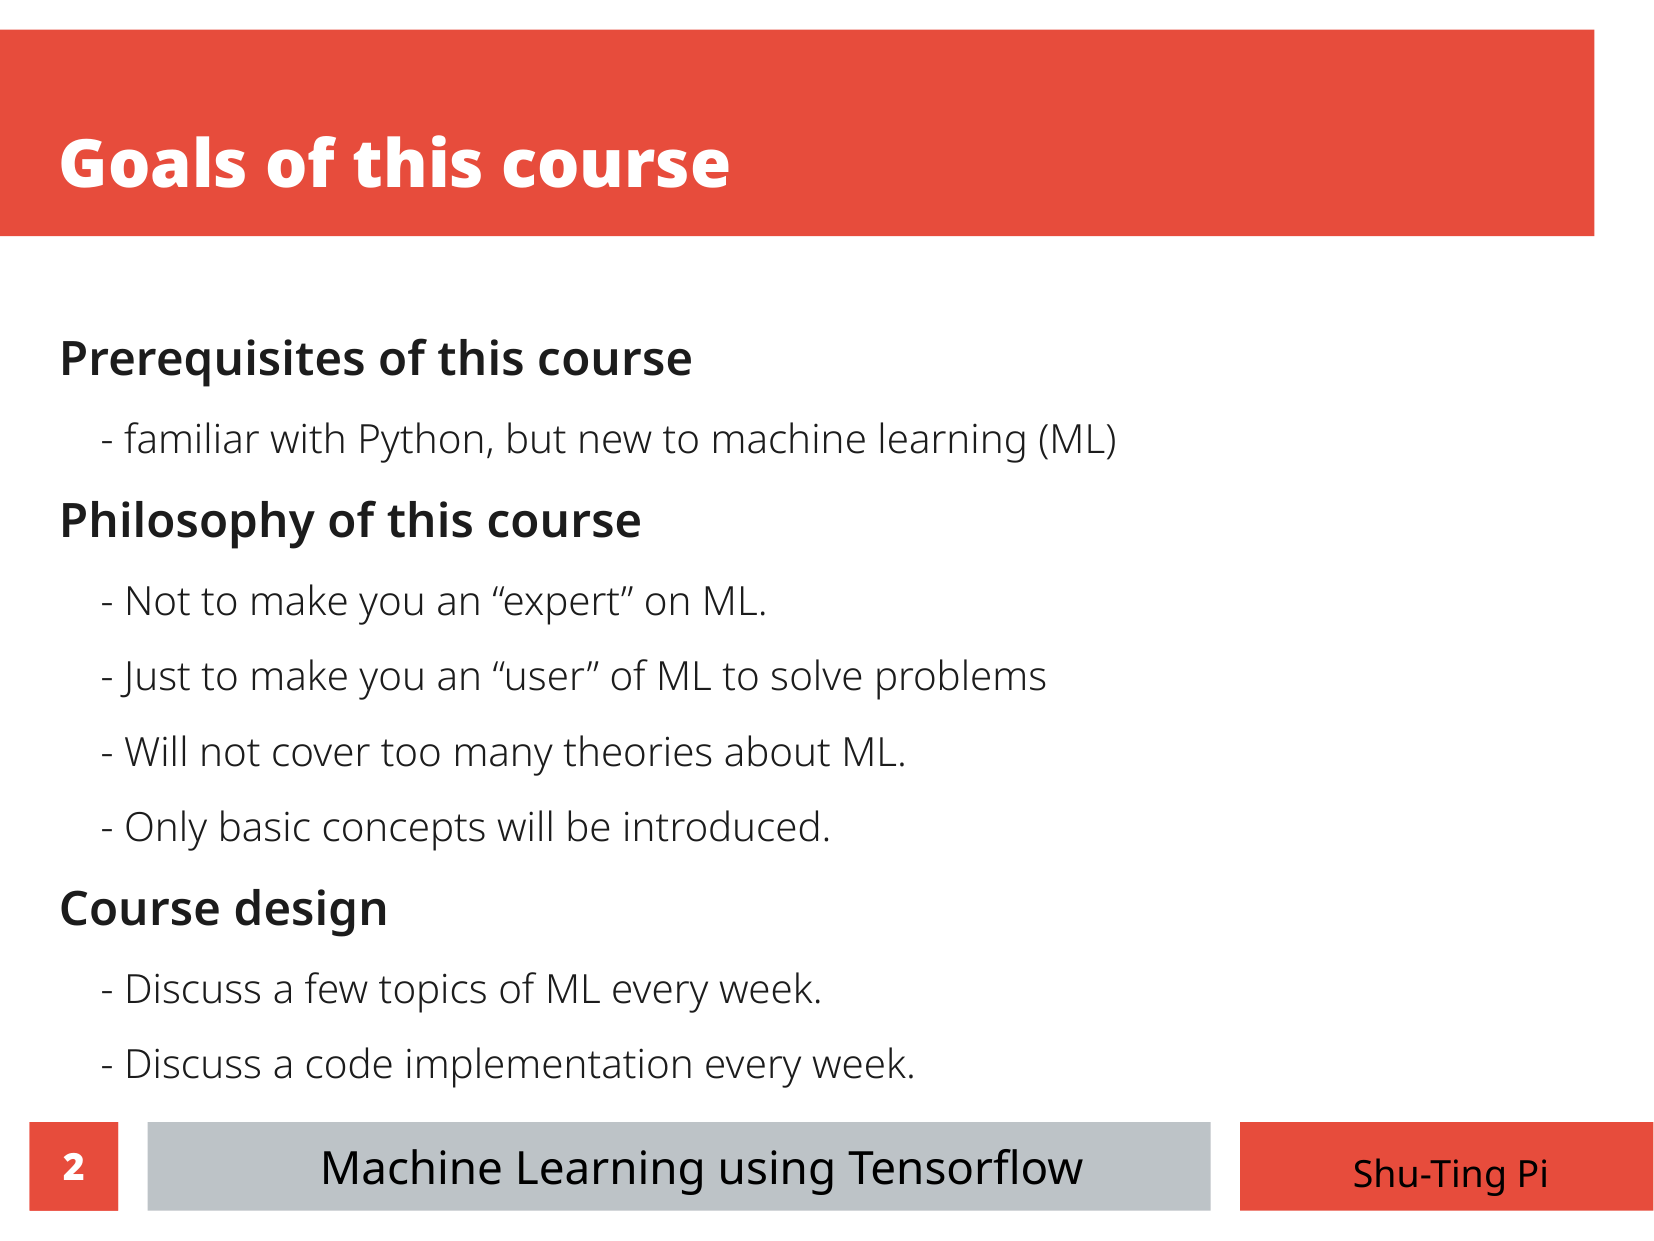

# Goals of this course
Prerequisites of this course
- familiar with Python, but new to machine learning (ML)
Philosophy of this course
- Not to make you an “expert” on ML.
- Just to make you an “user” of ML to solve problems
- Will not cover too many theories about ML.
- Only basic concepts will be introduced.
Course design
- Discuss a few topics of ML every week.
- Discuss a code implementation every week.
2
Machine Learning using Tensorflow
Shu-Ting Pi